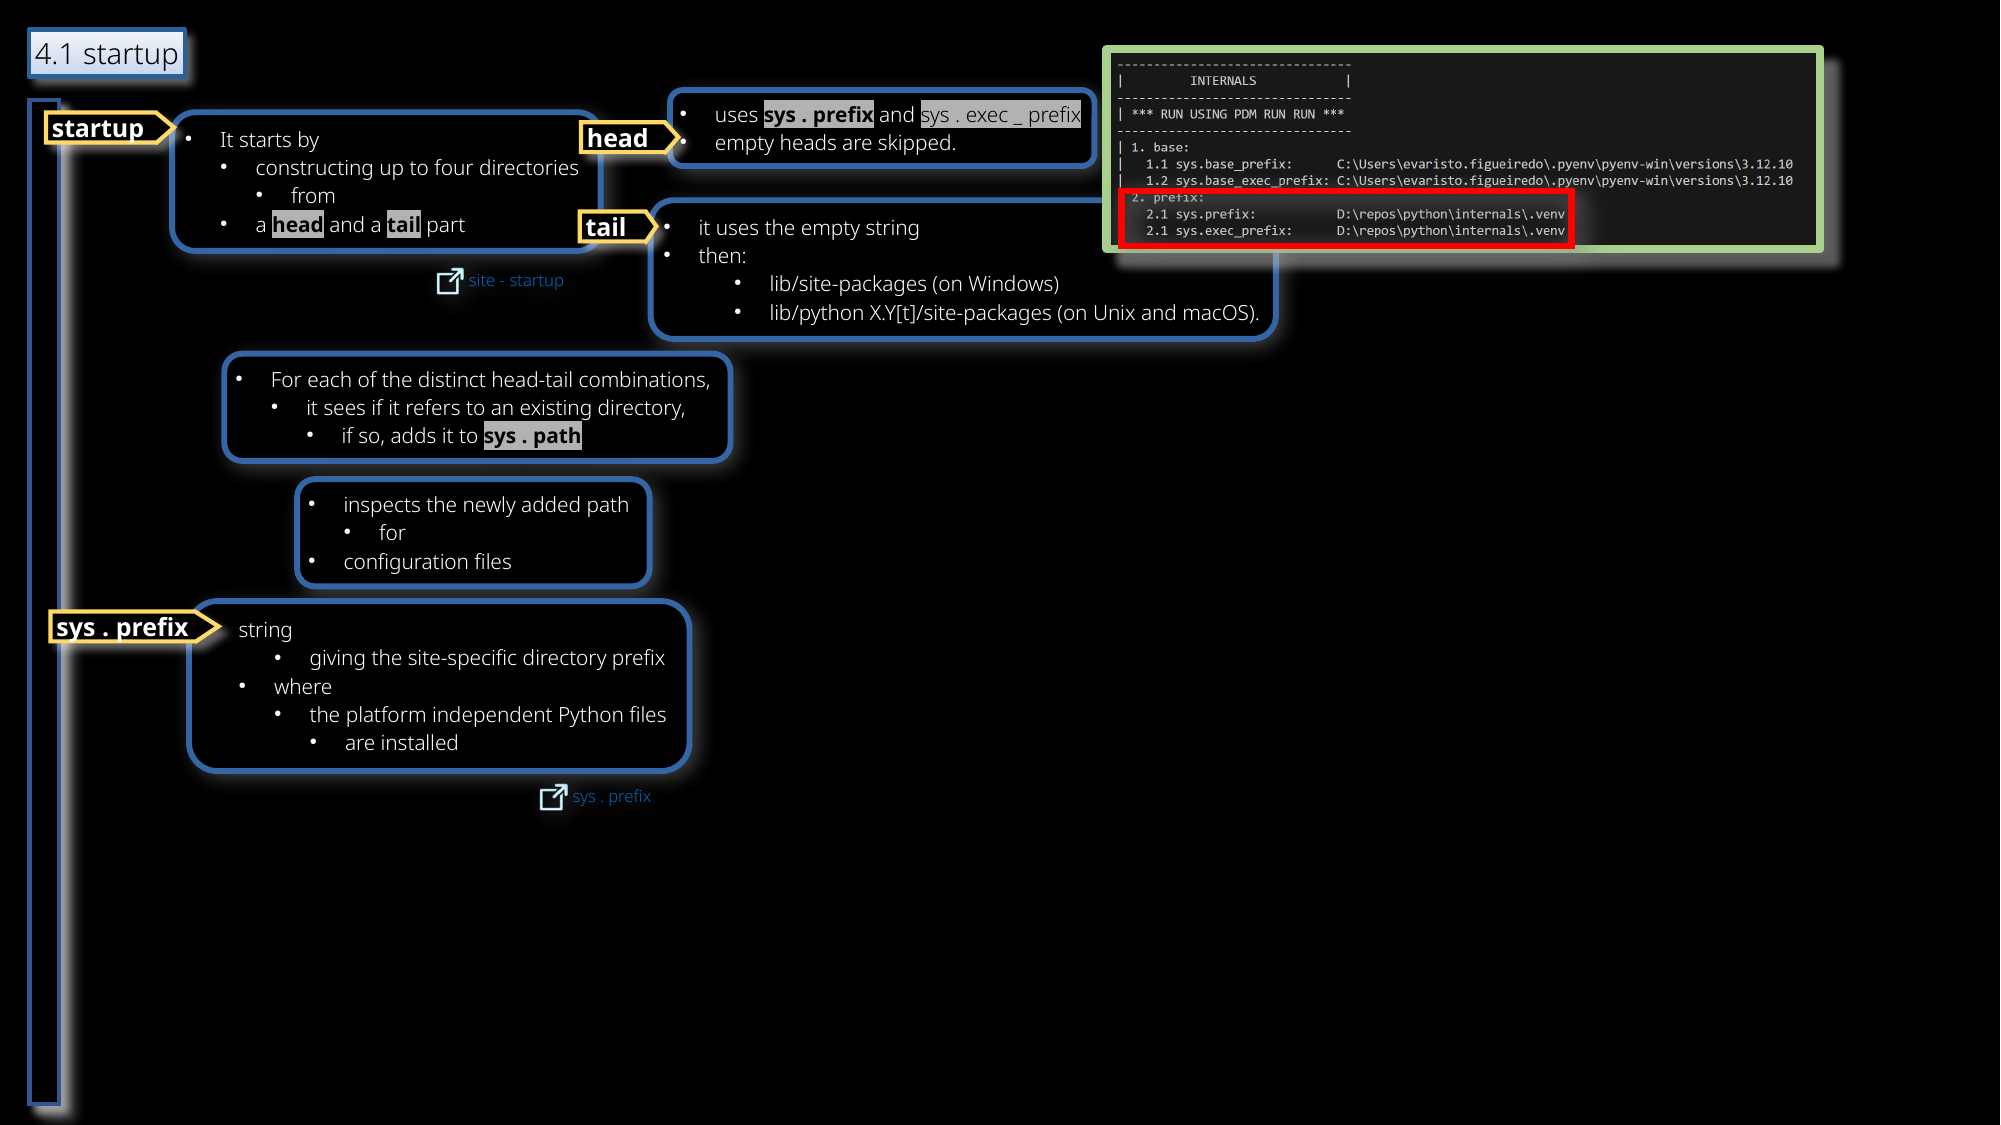

# 3. profile
4.1 startup
uses sys . prefix and sys . exec _ prefix
empty heads are skipped.
It starts by
constructing up to four directories
from
a head and a tail part
startup
head
it uses the empty string
then:
lib/site-packages (on Windows)
lib/python X.Y[t]/site-packages (on Unix and macOS).
tail
site - startup
For each of the distinct head-tail combinations,
it sees if it refers to an existing directory,
if so, adds it to sys . path
inspects the newly added path
for
configuration files
string
giving the site-specific directory prefix
where
the platform independent Python files
are installed
sys . prefix
sys . prefix